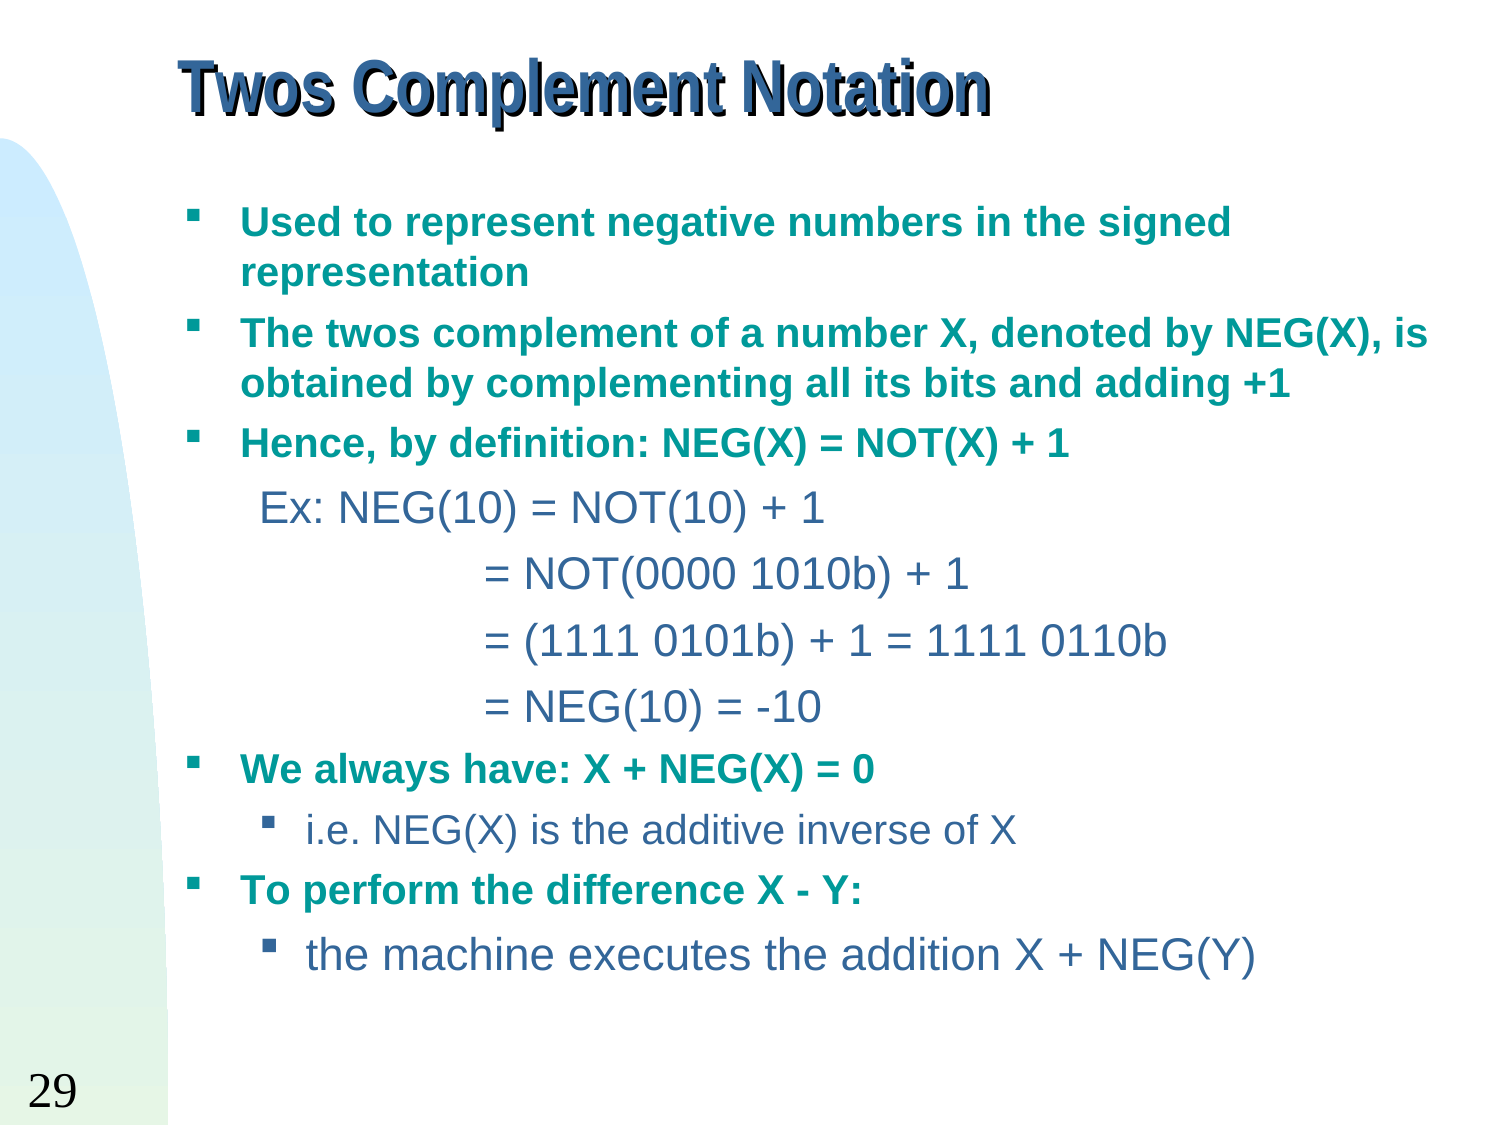

# Twos Complement Notation
Used to represent negative numbers in the signed representation
The twos complement of a number X, denoted by NEG(X), is obtained by complementing all its bits and adding +1
Hence, by definition: NEG(X) = NOT(X) + 1
Ex: NEG(10) = NOT(10) + 1
			= NOT(0000 1010b) + 1
			= (1111 0101b) + 1 = 1111 0110b
			= NEG(10) = -10
We always have: X + NEG(X) = 0
i.e. NEG(X) is the additive inverse of X
To perform the difference X - Y:
the machine executes the addition X + NEG(Y)
29